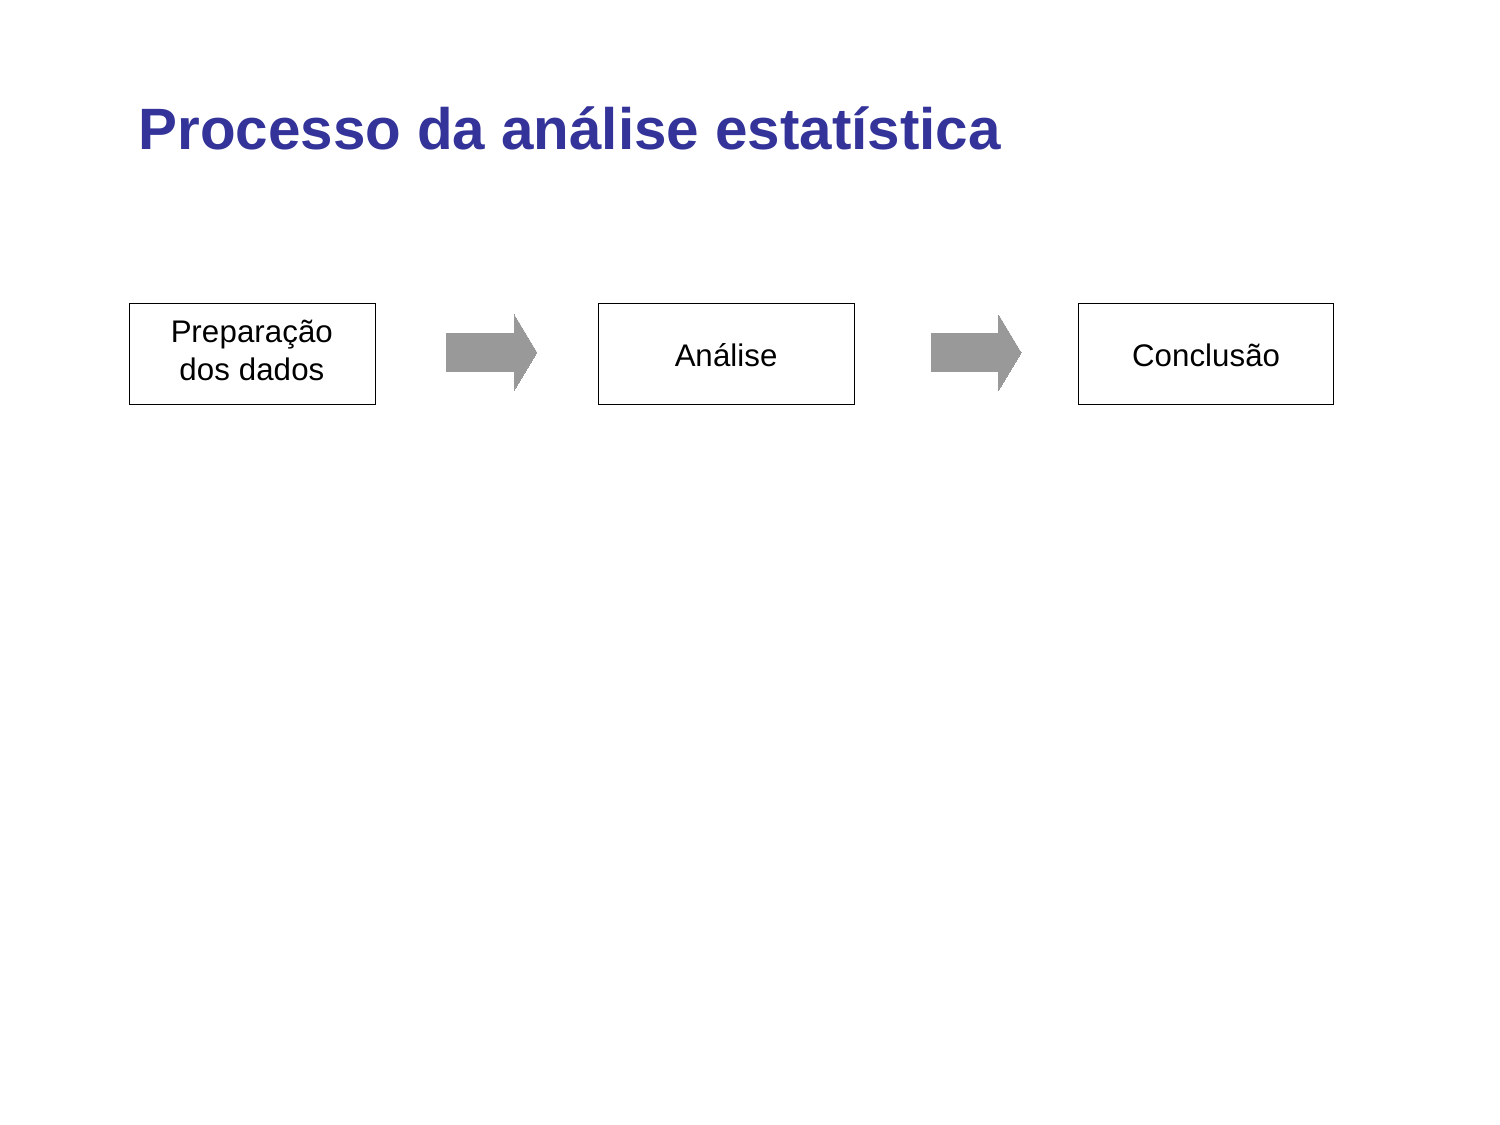

Processo da análise estatística
Preparação dos dados
Análise
Conclusão